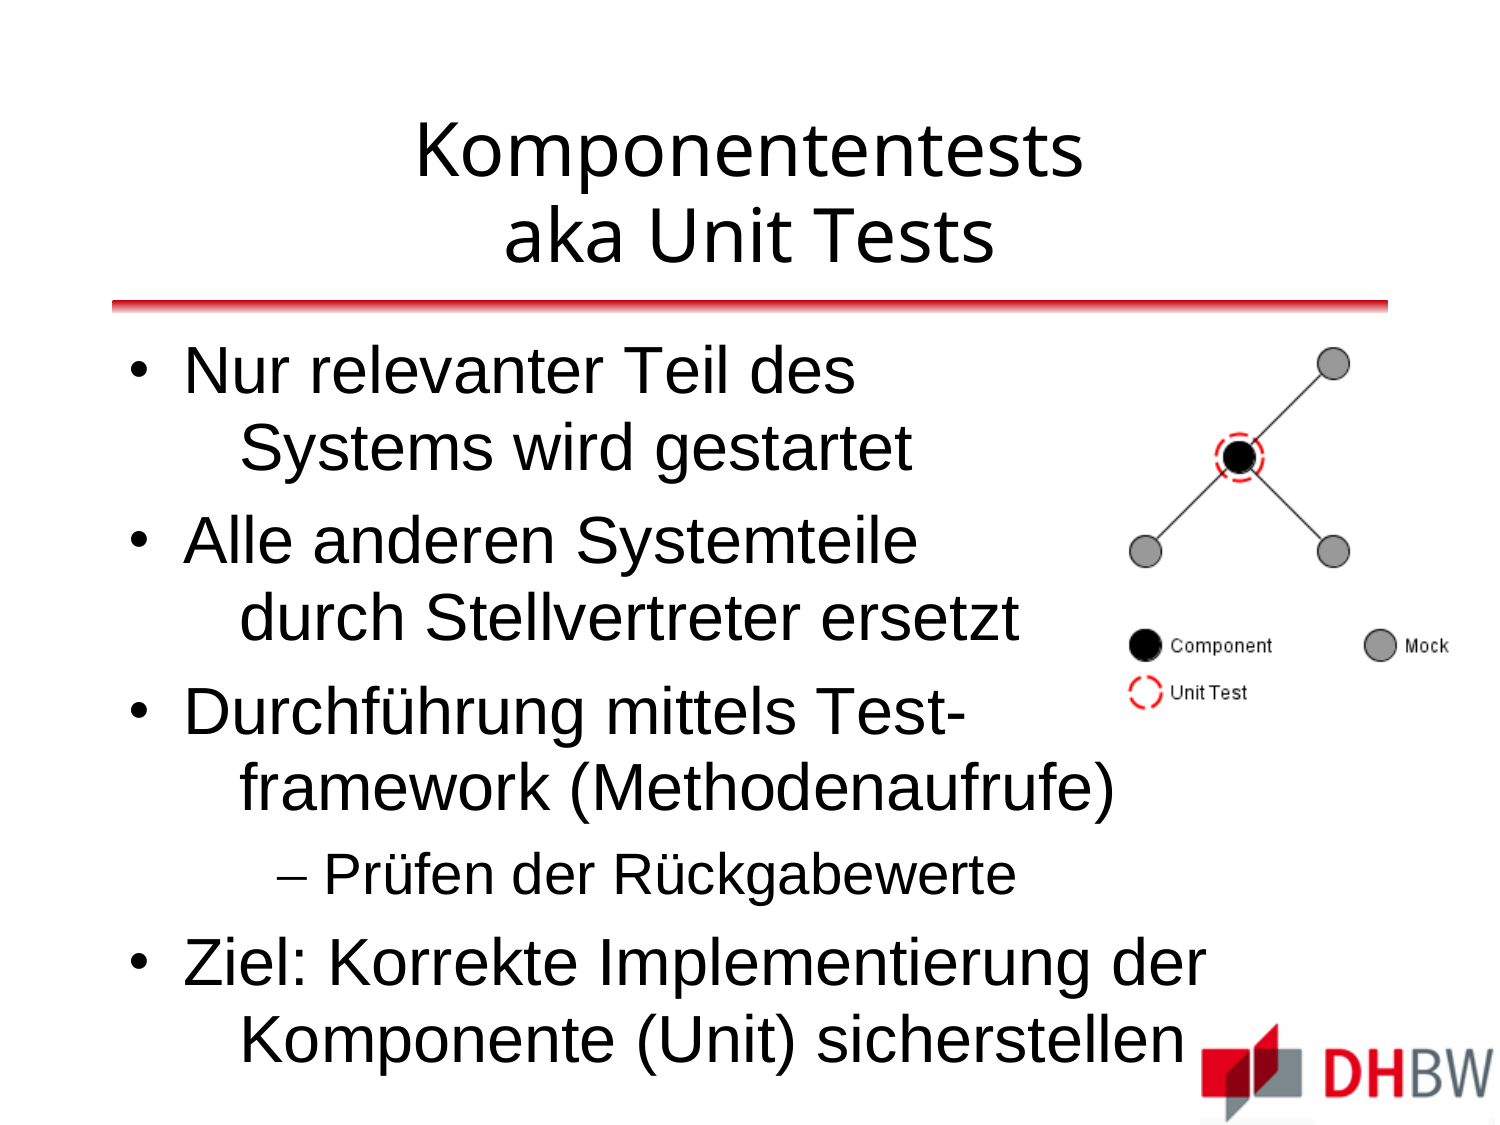

# Komponententests aka Unit Tests
Nur relevanter Teil des
Systems wird gestartet
Alle anderen Systemteile
durch Stellvertreter ersetzt
Durchführung mittels Test-
framework (Methodenaufrufe)
Prüfen der Rückgabewerte
Ziel: Korrekte Implementierung der Komponente (Unit) sicherstellen